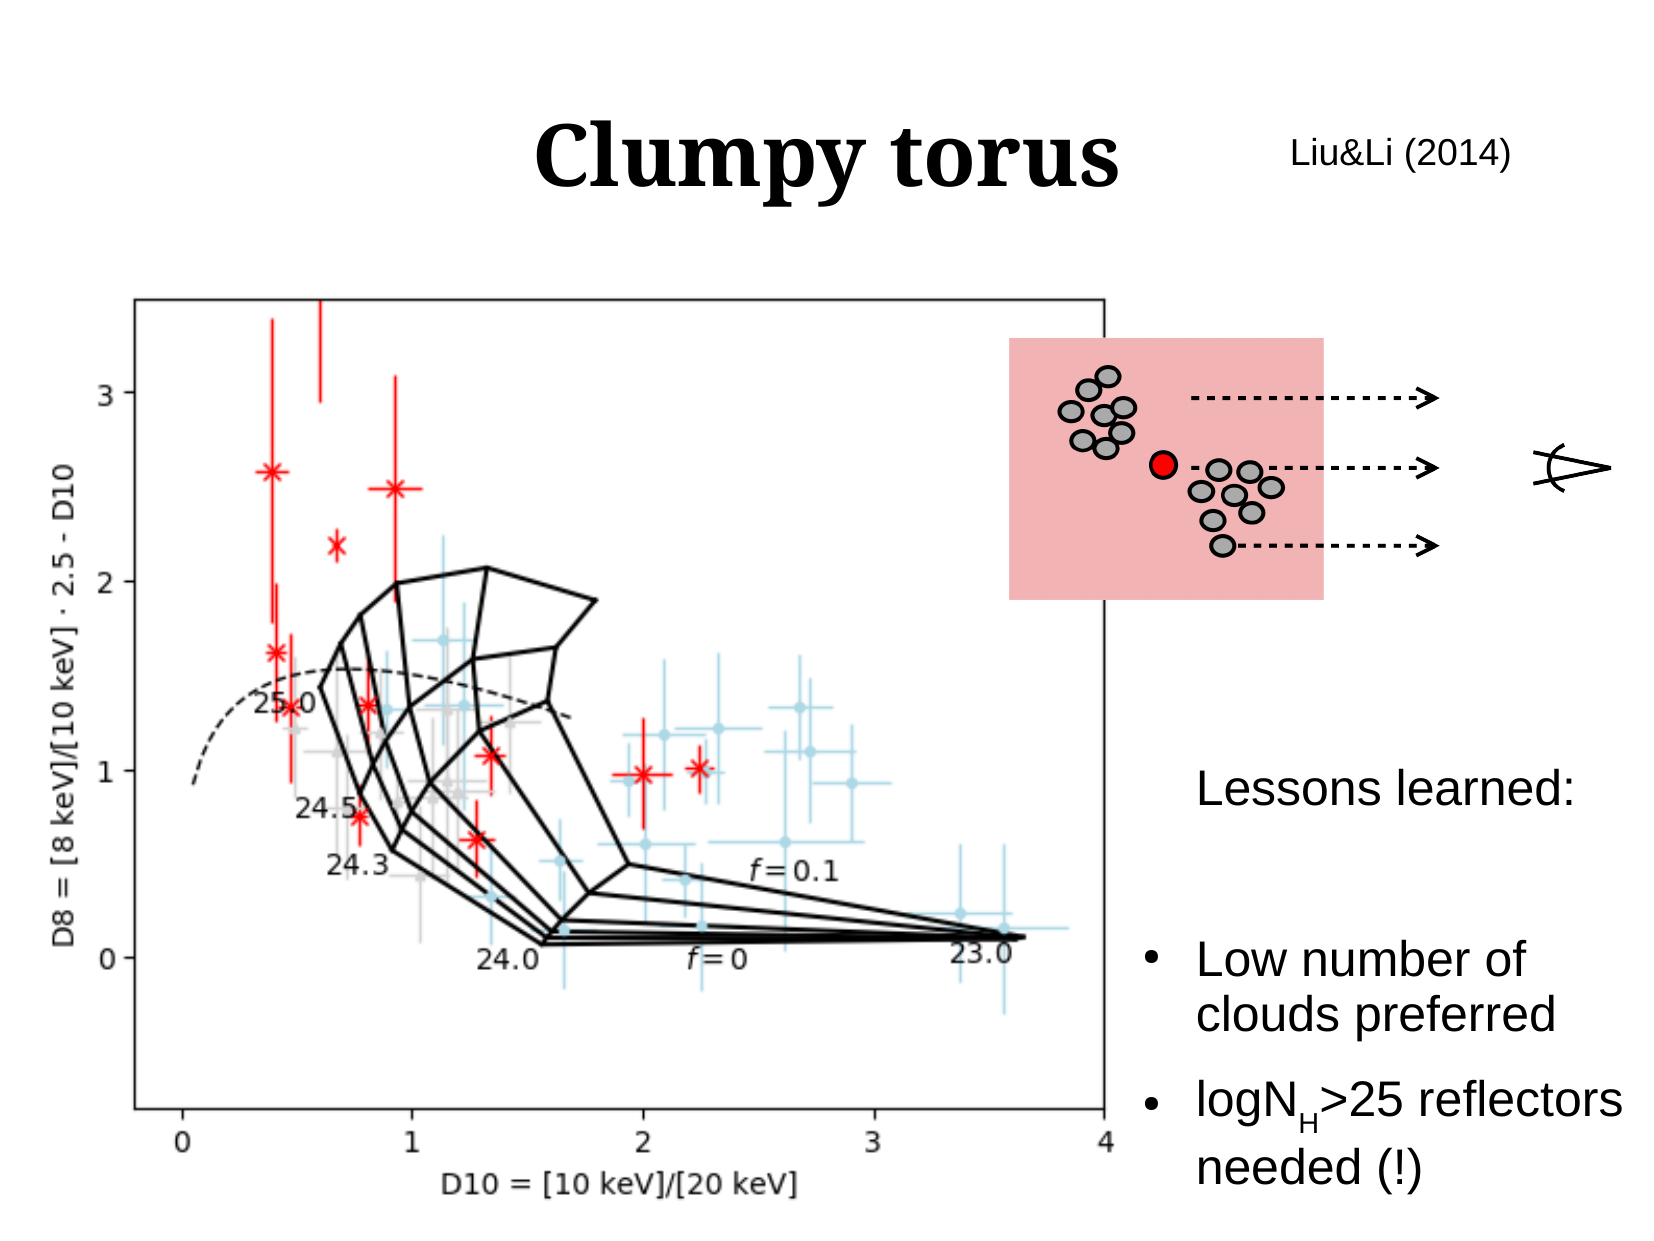

# Clumpy torus
Liu&Li (2014)
Lessons learned:
Low number of clouds preferred
logNH>25 reflectors needed (!)